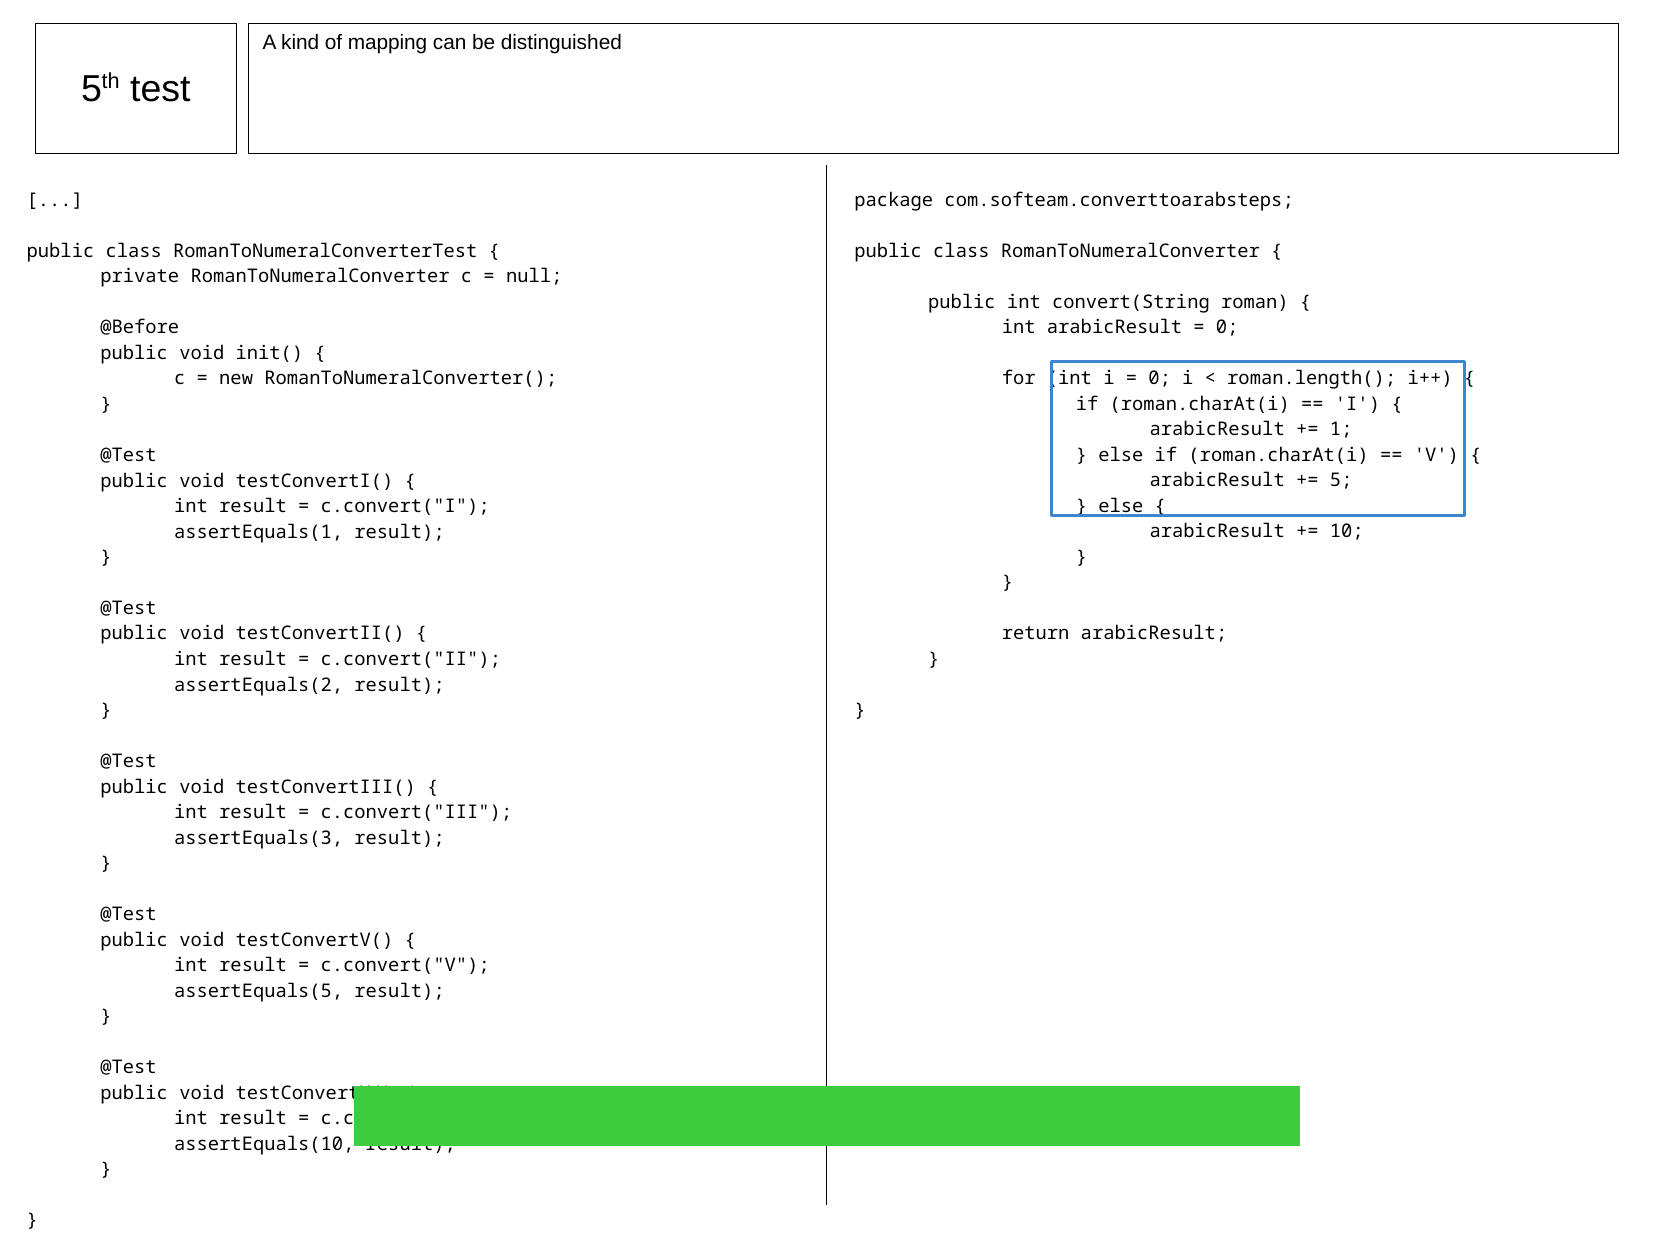

5th test
A kind of mapping can be distinguished
package com.softeam.converttoarabsteps;
public class RomanToNumeralConverter {
	public int convert(String roman) {
		int arabicResult = 0;
		for (int i = 0; i < roman.length(); i++) {
			if (roman.charAt(i) == 'I') {
				arabicResult += 1;
			} else if (roman.charAt(i) == 'V') {
				arabicResult += 5;
			} else {
				arabicResult += 10;
			}
		}
		return arabicResult;
	}
}
[...]
public class RomanToNumeralConverterTest {
	private RomanToNumeralConverter c = null;
	@Before
	public void init() {
		c = new RomanToNumeralConverter();
	}
	@Test
	public void testConvertI() {
		int result = c.convert("I");
		assertEquals(1, result);
	}
	@Test
	public void testConvertII() {
		int result = c.convert("II");
		assertEquals(2, result);
	}
	@Test
	public void testConvertIII() {
		int result = c.convert("III");
		assertEquals(3, result);
	}
	@Test
	public void testConvertV() {
		int result = c.convert("V");
		assertEquals(5, result);
	}
	@Test
	public void testConvertX() {
		int result = c.convert("X");
		assertEquals(10, result);
	}
}